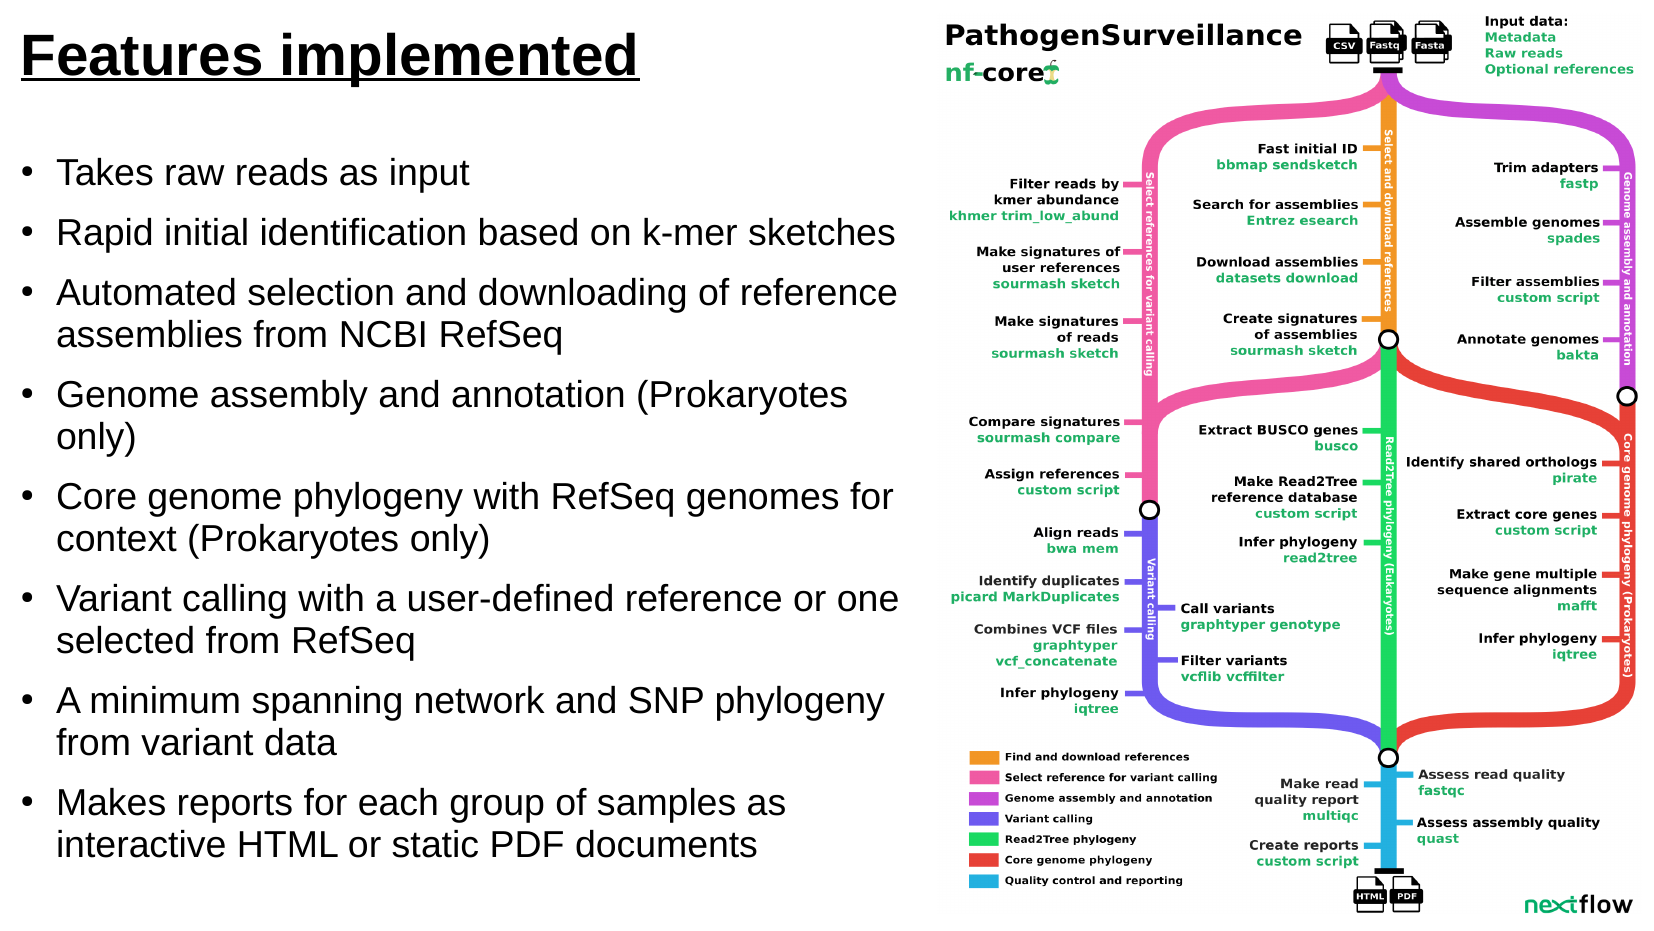

Features implemented
Takes raw reads as input
Rapid initial identification based on k-mer sketches
Automated selection and downloading of reference assemblies from NCBI RefSeq
Genome assembly and annotation (Prokaryotes only)
Core genome phylogeny with RefSeq genomes for context (Prokaryotes only)
Variant calling with a user-defined reference or one selected from RefSeq
A minimum spanning network and SNP phylogeny from variant data
Makes reports for each group of samples as interactive HTML or static PDF documents